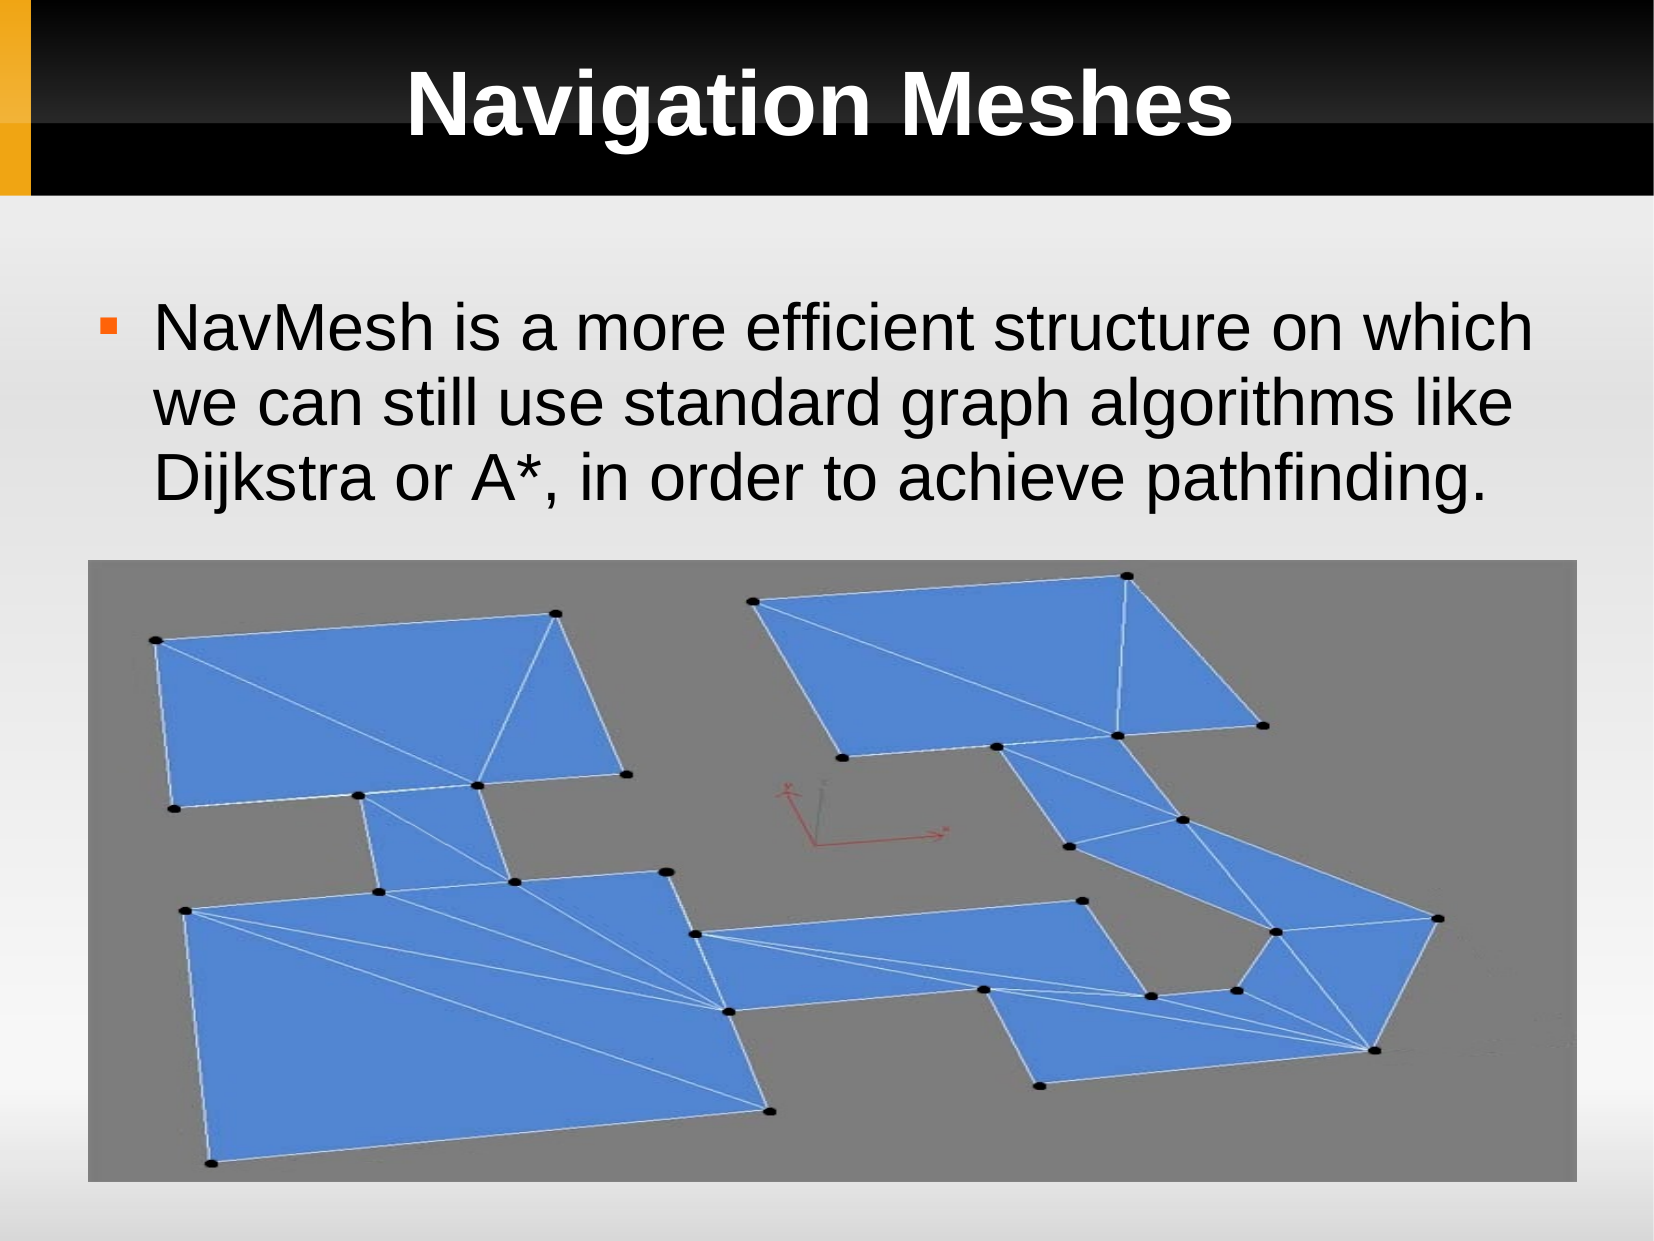

# Navigation Meshes
NavMesh is a more efficient structure on which we can still use standard graph algorithms like Dijkstra or A*, in order to achieve pathfinding.